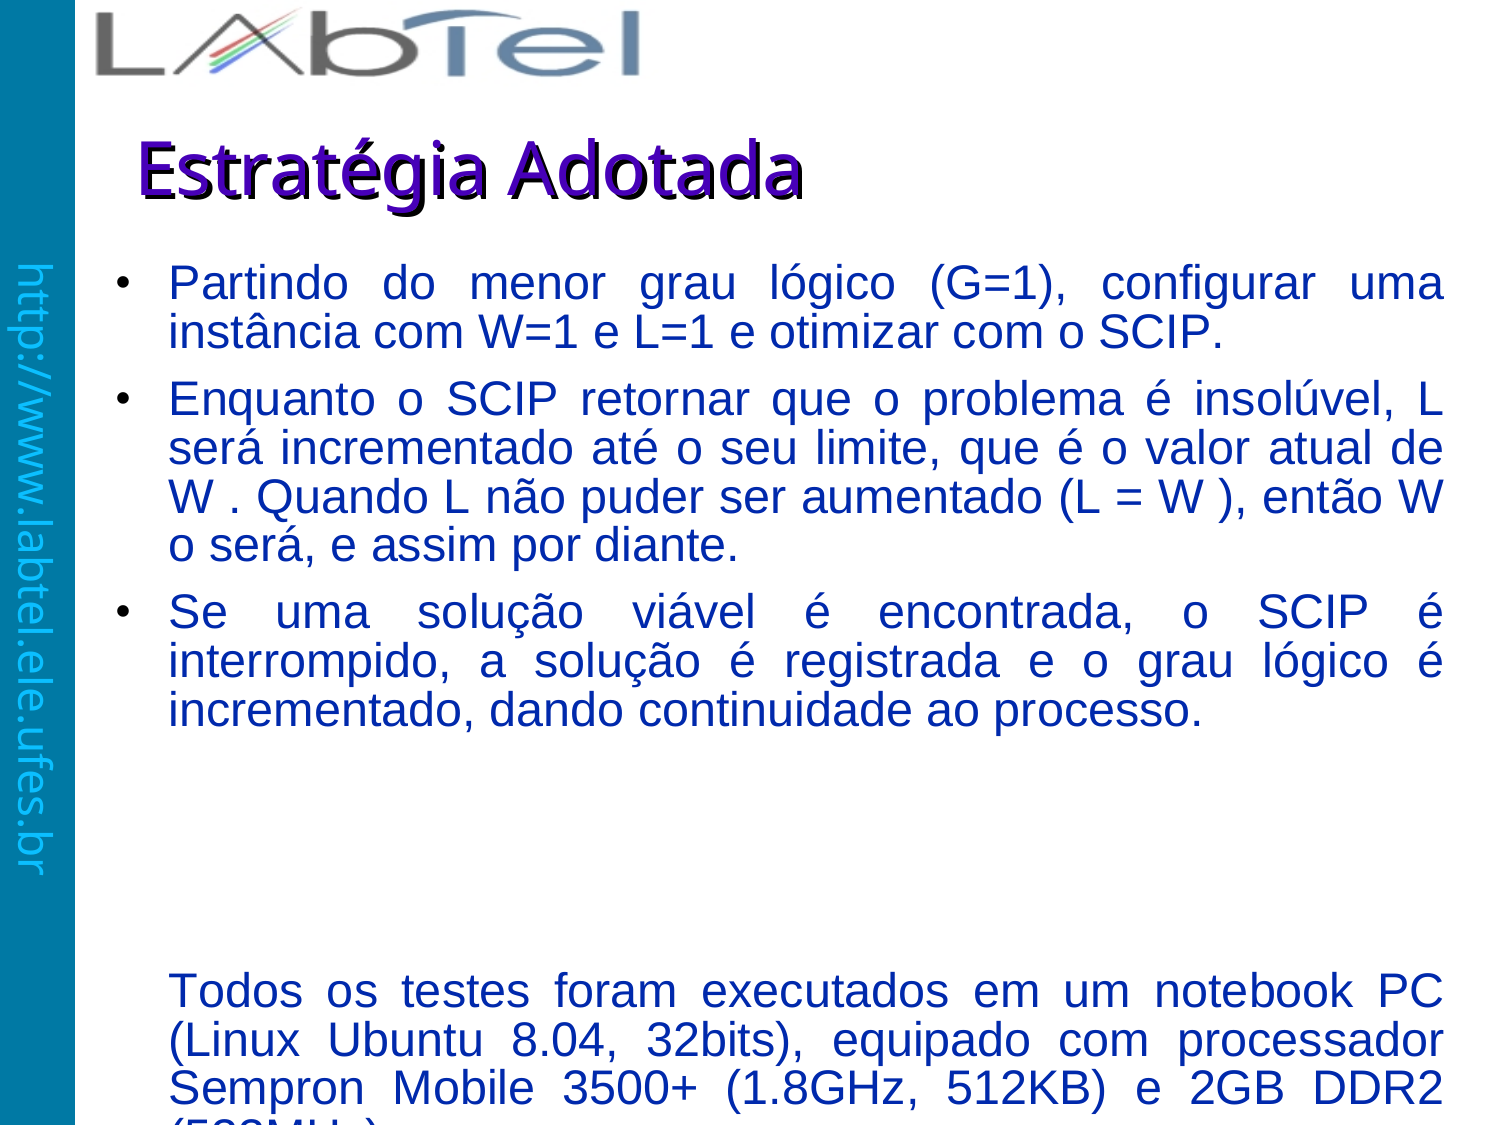

# Estratégia Adotada
Partindo do menor grau lógico (G=1), configurar uma instância com W=1 e L=1 e otimizar com o SCIP.
Enquanto o SCIP retornar que o problema é insolúvel, L será incrementado até o seu limite, que é o valor atual de W . Quando L não puder ser aumentado (L = W ), então W o será, e assim por diante.
Se uma solução viável é encontrada, o SCIP é interrompido, a solução é registrada e o grau lógico é incrementado, dando continuidade ao processo.
Todos os testes foram executados em um notebook PC (Linux Ubuntu 8.04, 32bits), equipado com processador Sempron Mobile 3500+ (1.8GHz, 512KB) e 2GB DDR2 (533MHz).